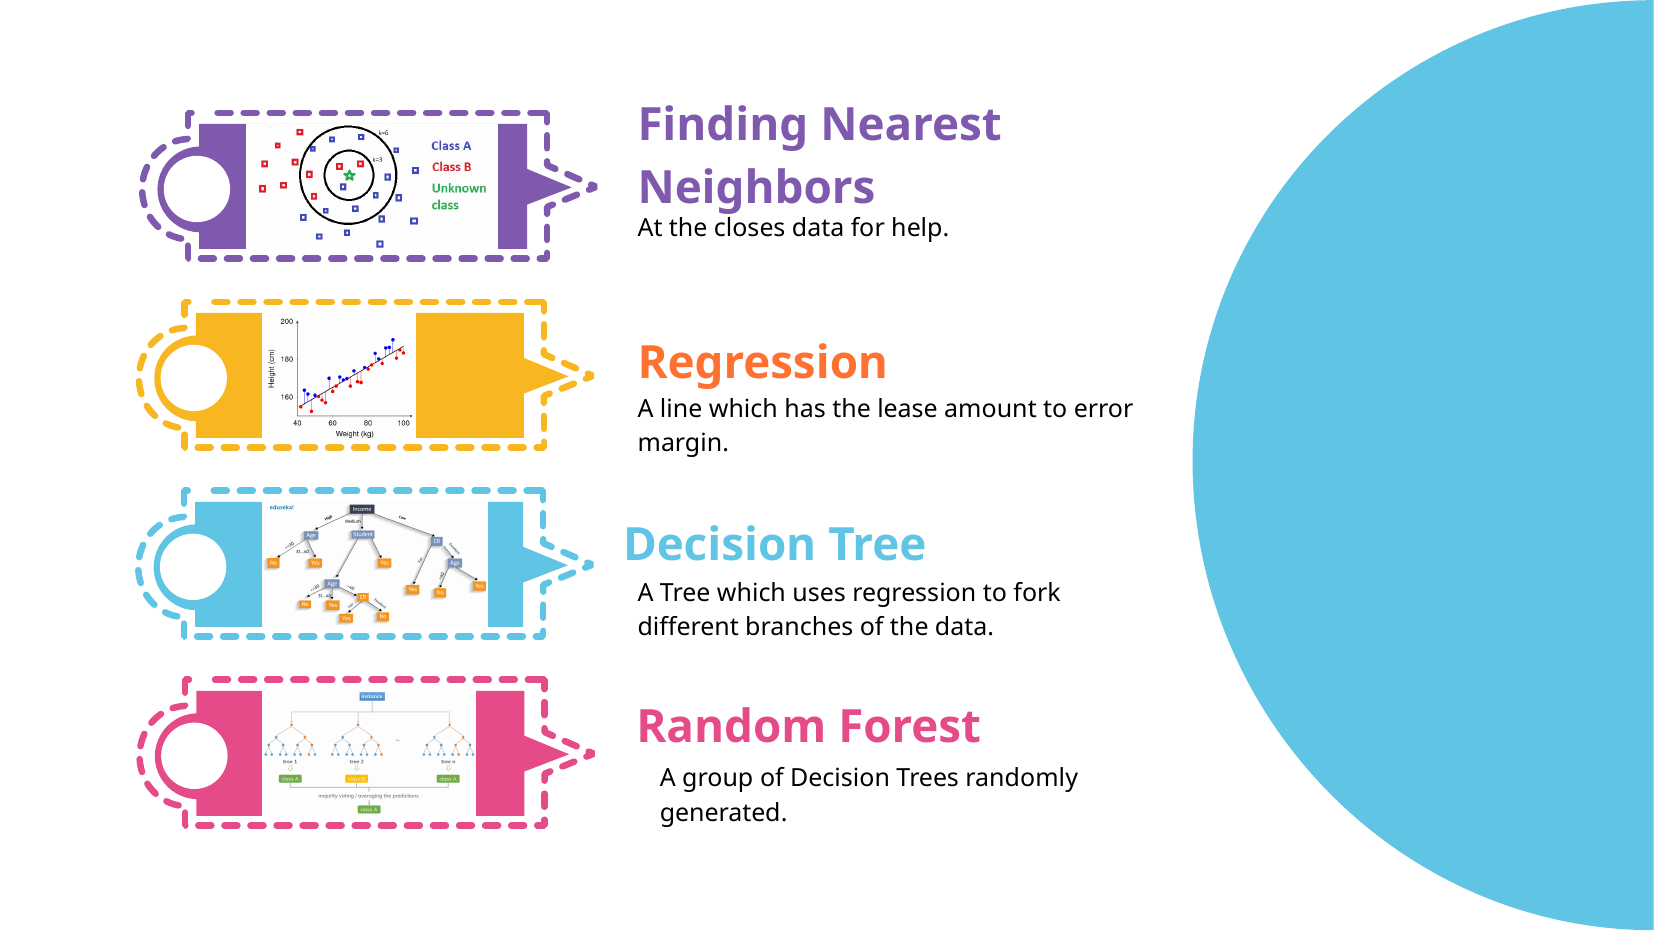

# Finding Nearest Neighbors
At the closes data for help.
Regression
A line which has the lease amount to error margin.
Decision Tree
A Tree which uses regression to fork different branches of the data.
Random Forest
A group of Decision Trees randomly generated.